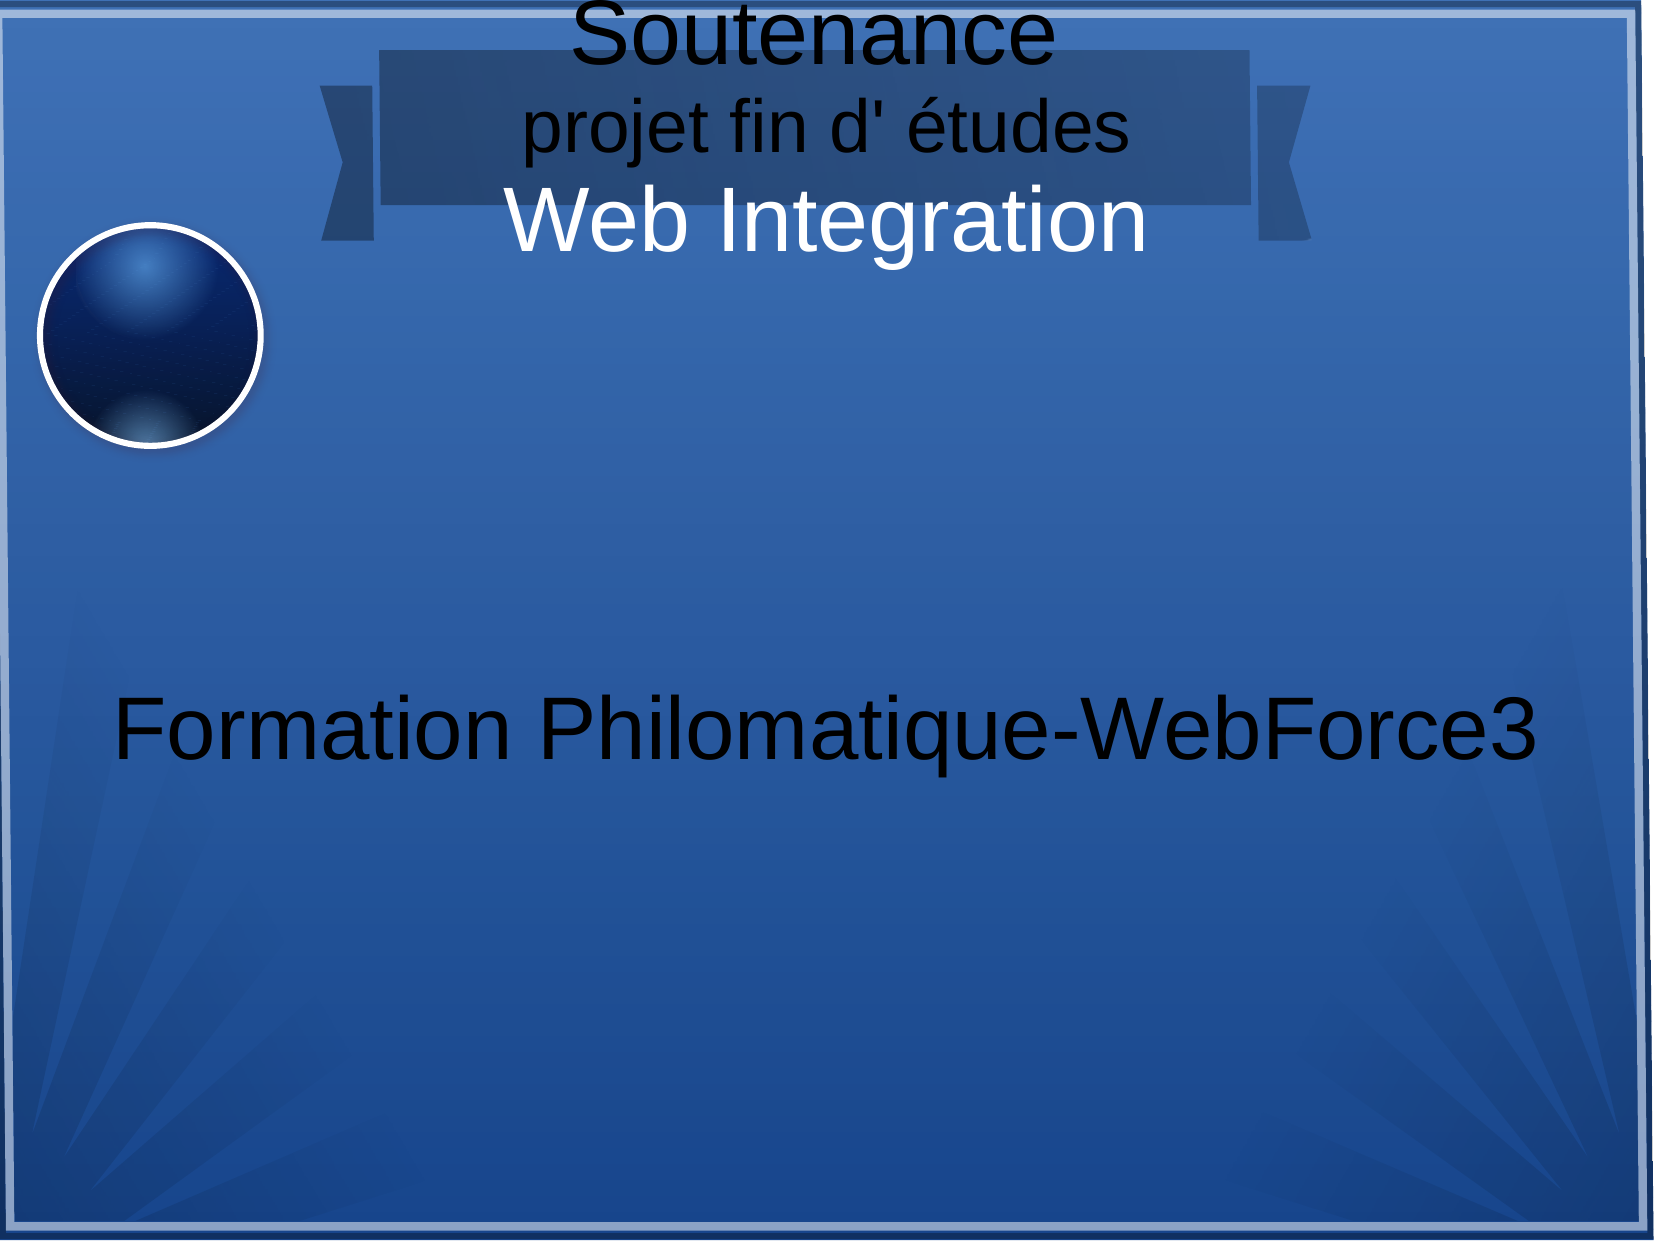

# Soutenance projet fin d' études Web Integration
Formation Philomatique-WebForce3